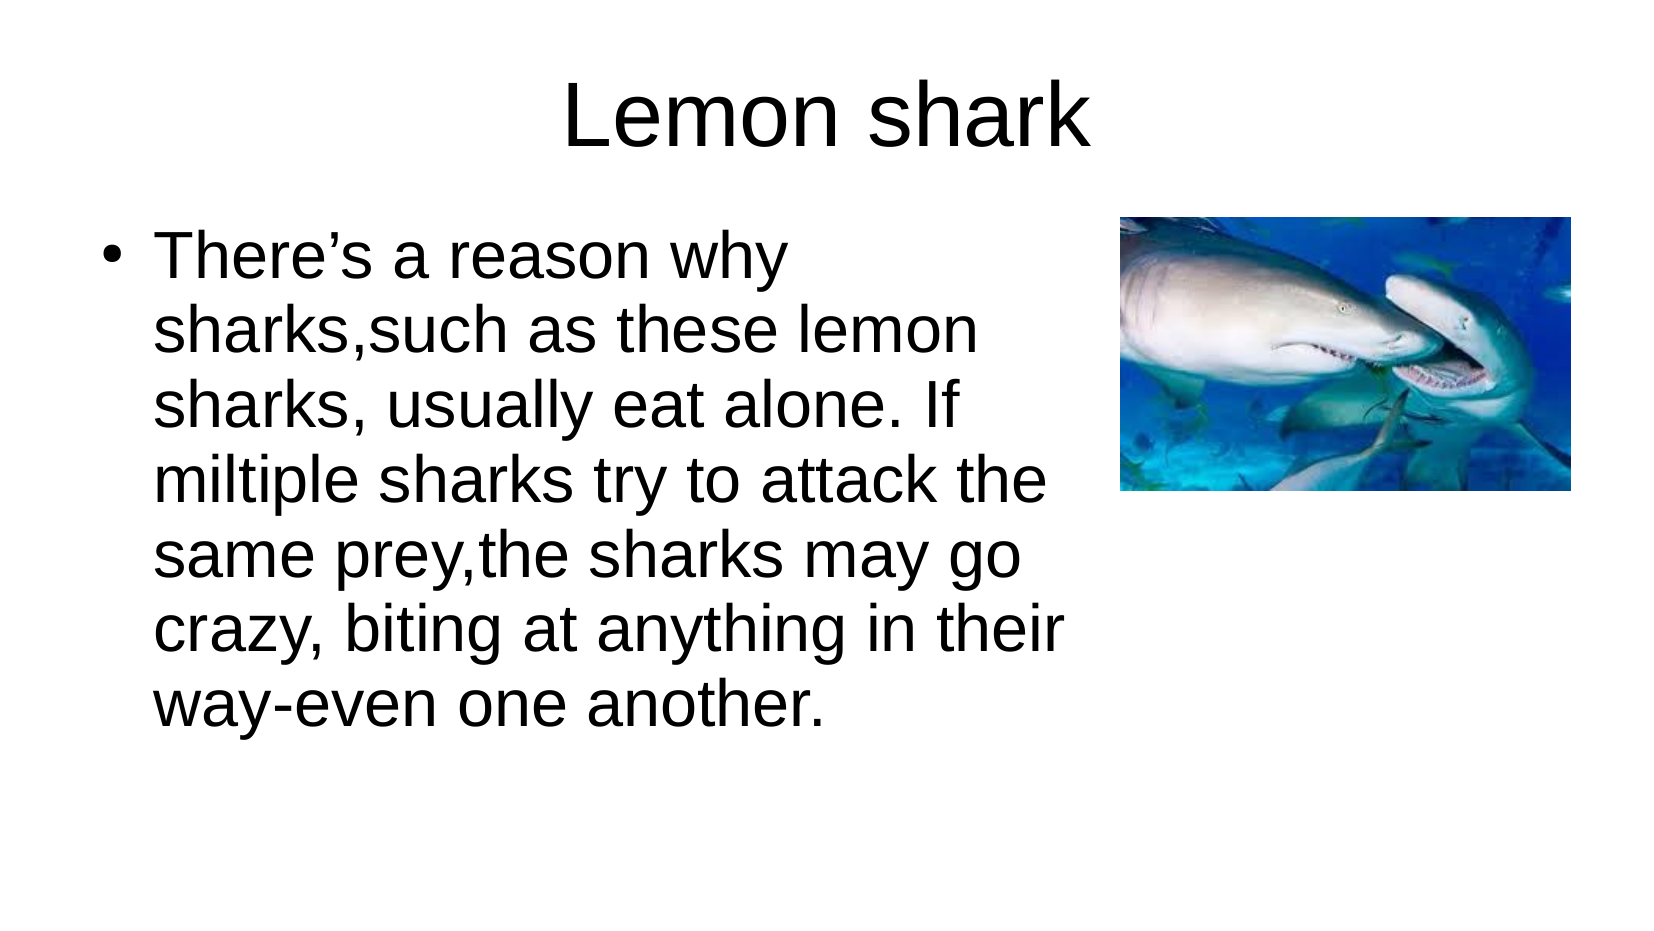

# Lemon shark
There’s a reason why sharks,such as these lemon sharks, usually eat alone. If miltiple sharks try to attack the same prey,the sharks may go crazy, biting at anything in their way-even one another.